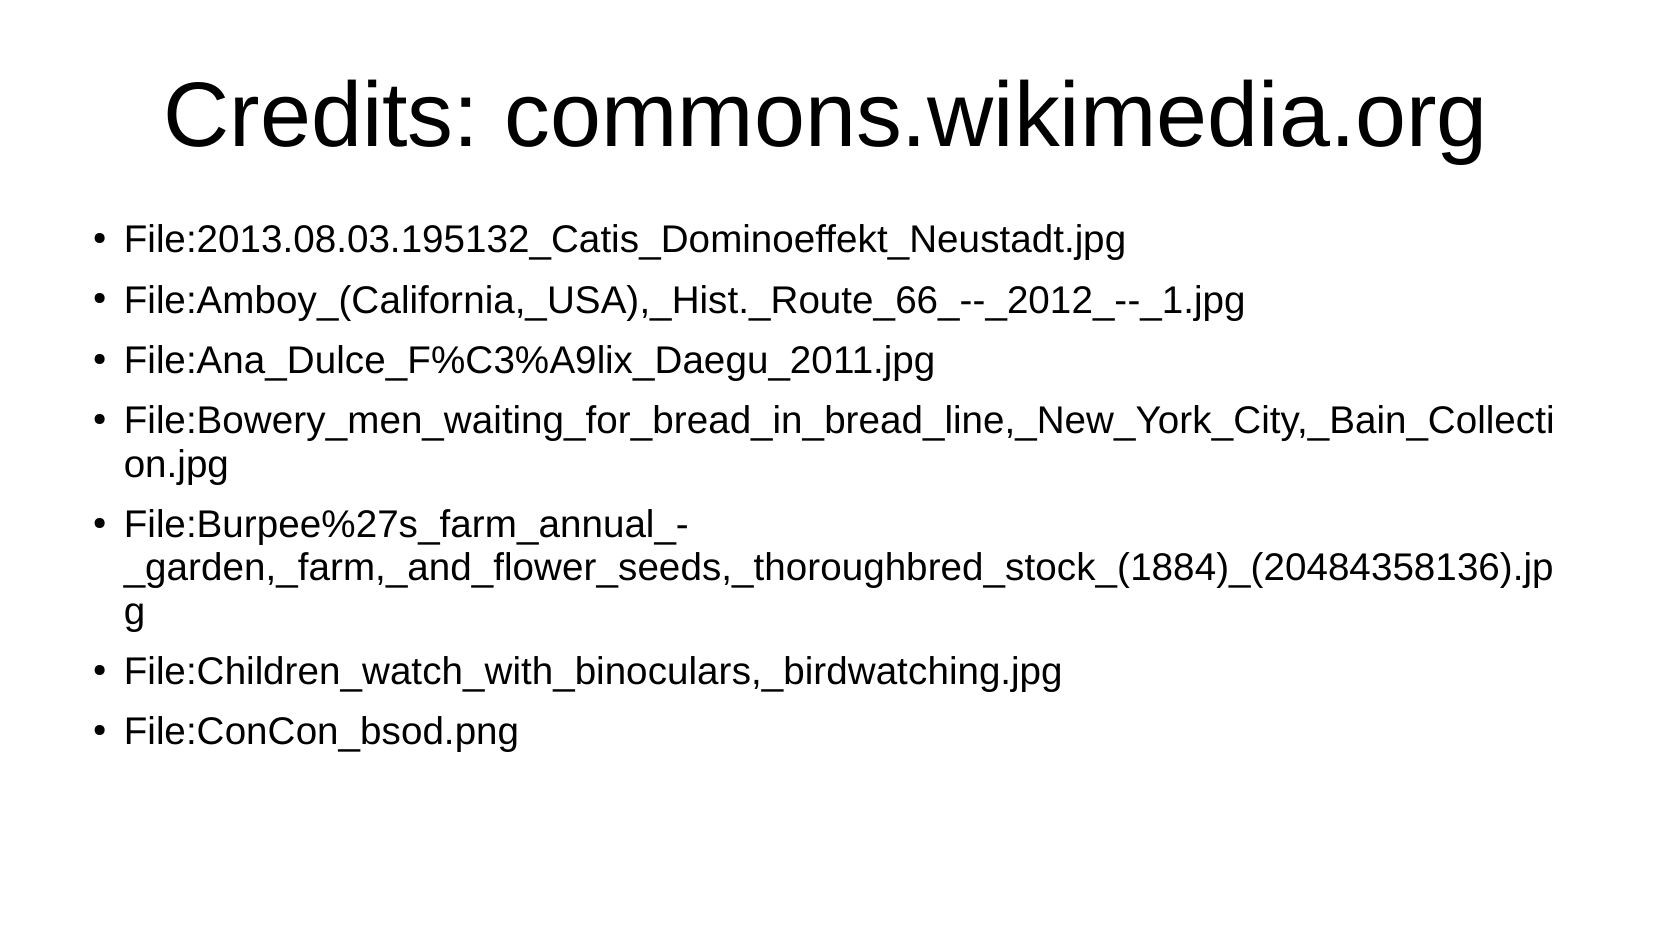

# Credits: commons.wikimedia.org
File:2013.08.03.195132_Catis_Dominoeffekt_Neustadt.jpg
File:Amboy_(California,_USA),_Hist._Route_66_--_2012_--_1.jpg
File:Ana_Dulce_F%C3%A9lix_Daegu_2011.jpg
File:Bowery_men_waiting_for_bread_in_bread_line,_New_York_City,_Bain_Collection.jpg
File:Burpee%27s_farm_annual_-_garden,_farm,_and_flower_seeds,_thoroughbred_stock_(1884)_(20484358136).jpg
File:Children_watch_with_binoculars,_birdwatching.jpg
File:ConCon_bsod.png